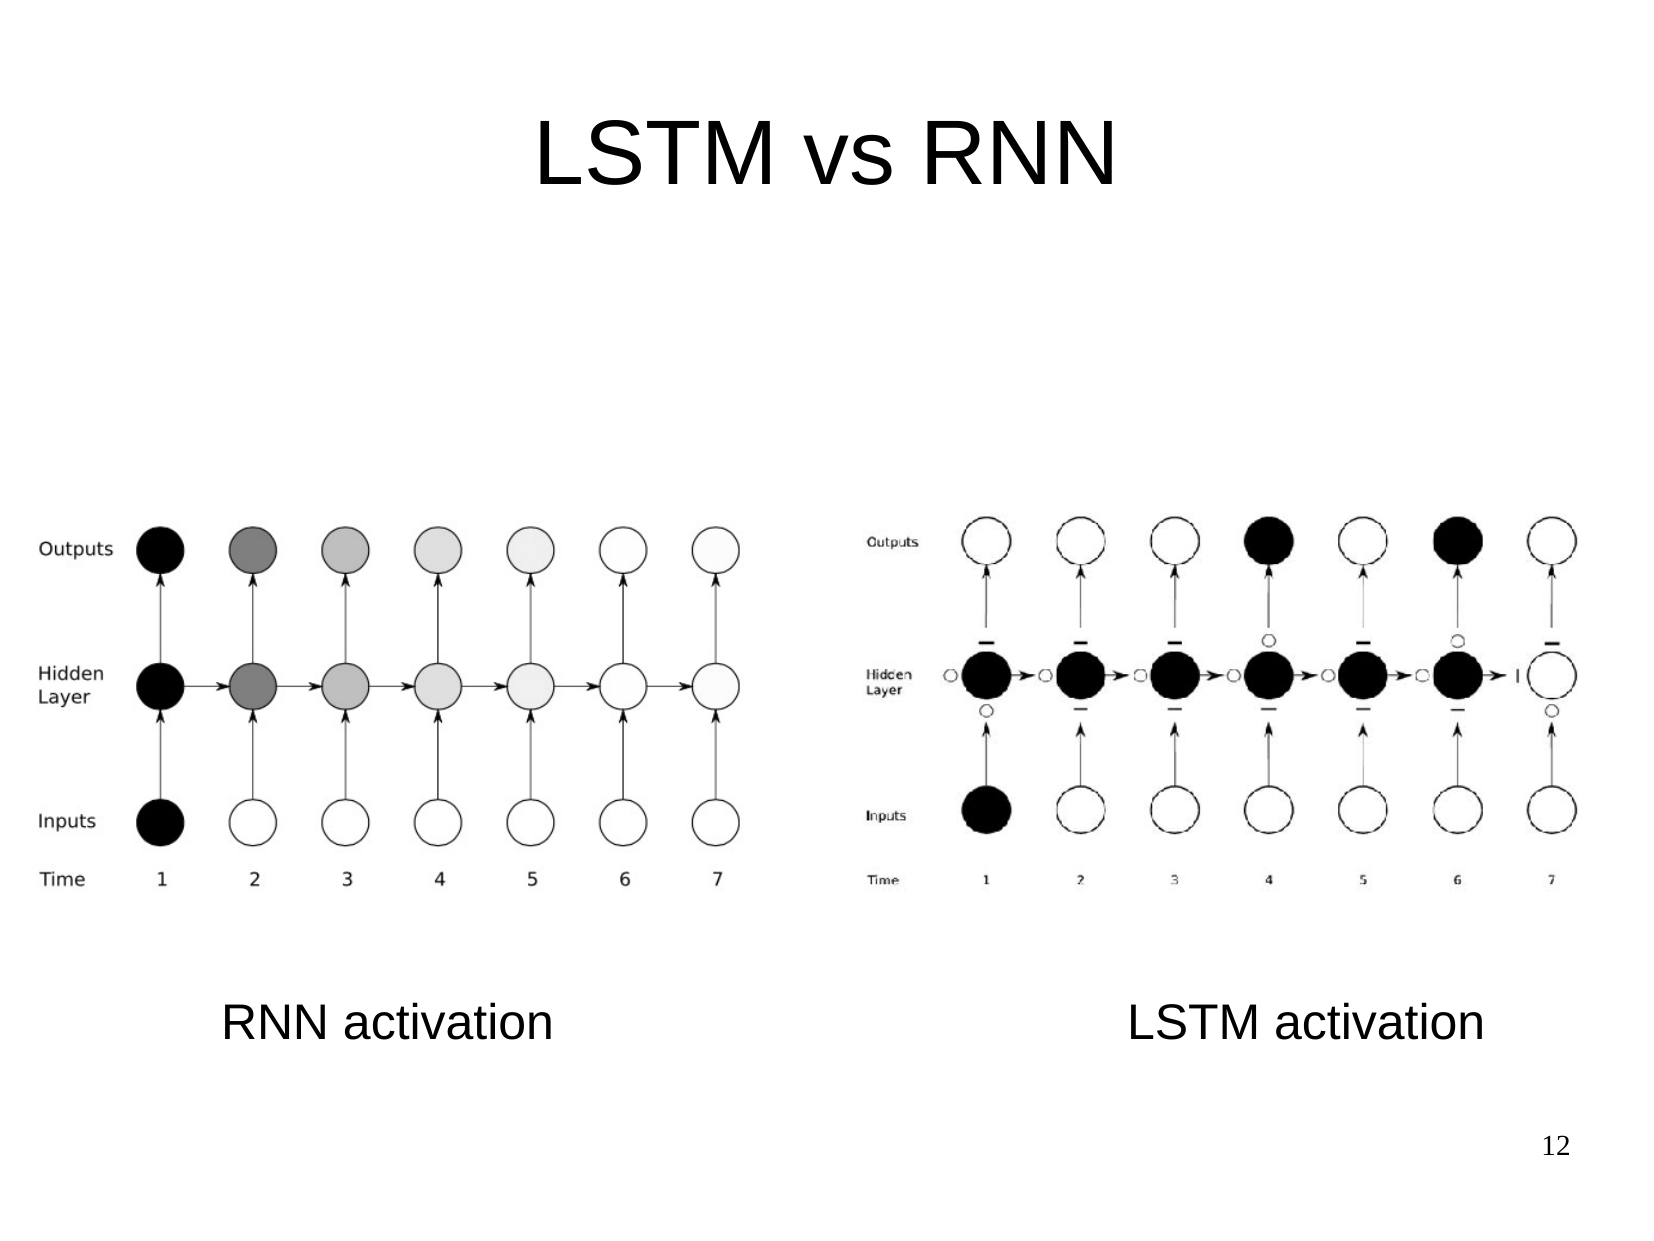

# LSTM vs RNN
RNN activation
LSTM activation
12